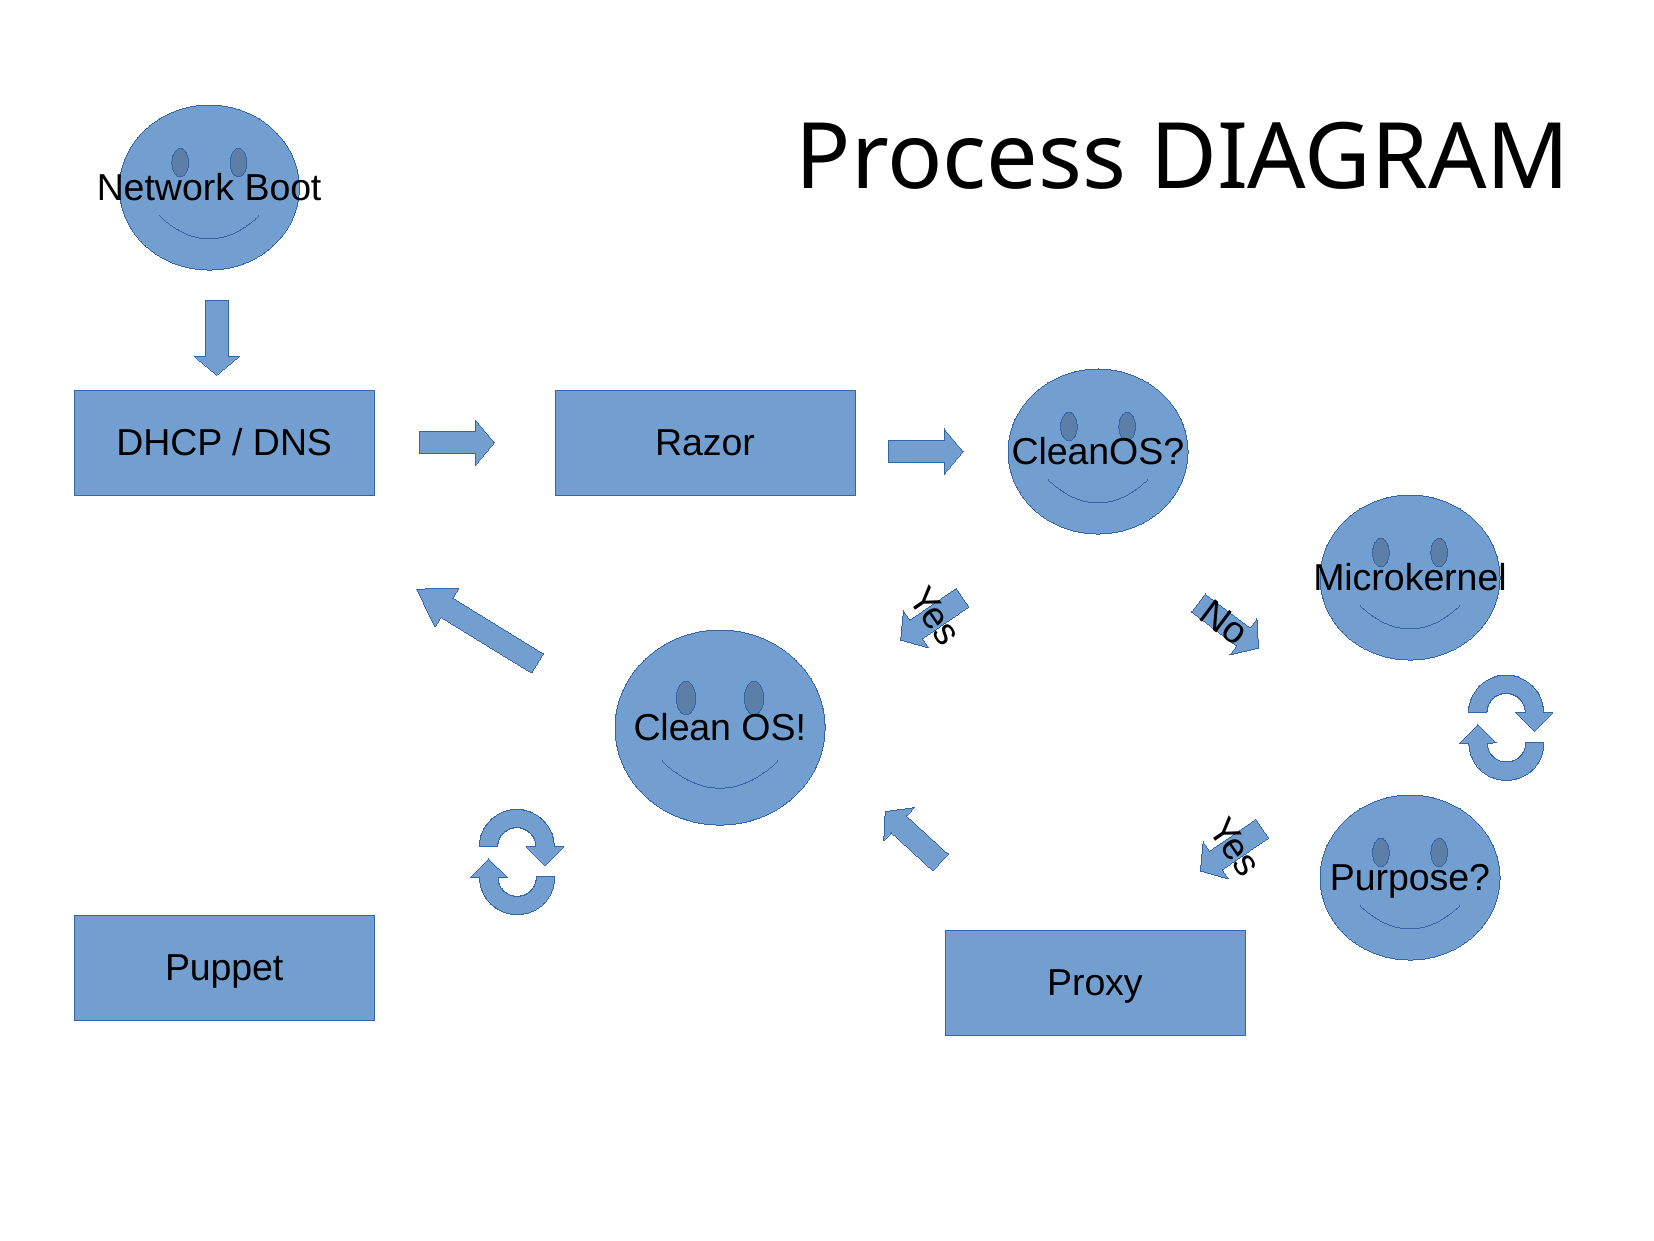

# Process DIAGRAM
Network Boot
CleanOS?
DHCP / DNS
Razor
Microkernel
Yes
No
Clean OS!
Purpose?
Yes
Puppet
Proxy